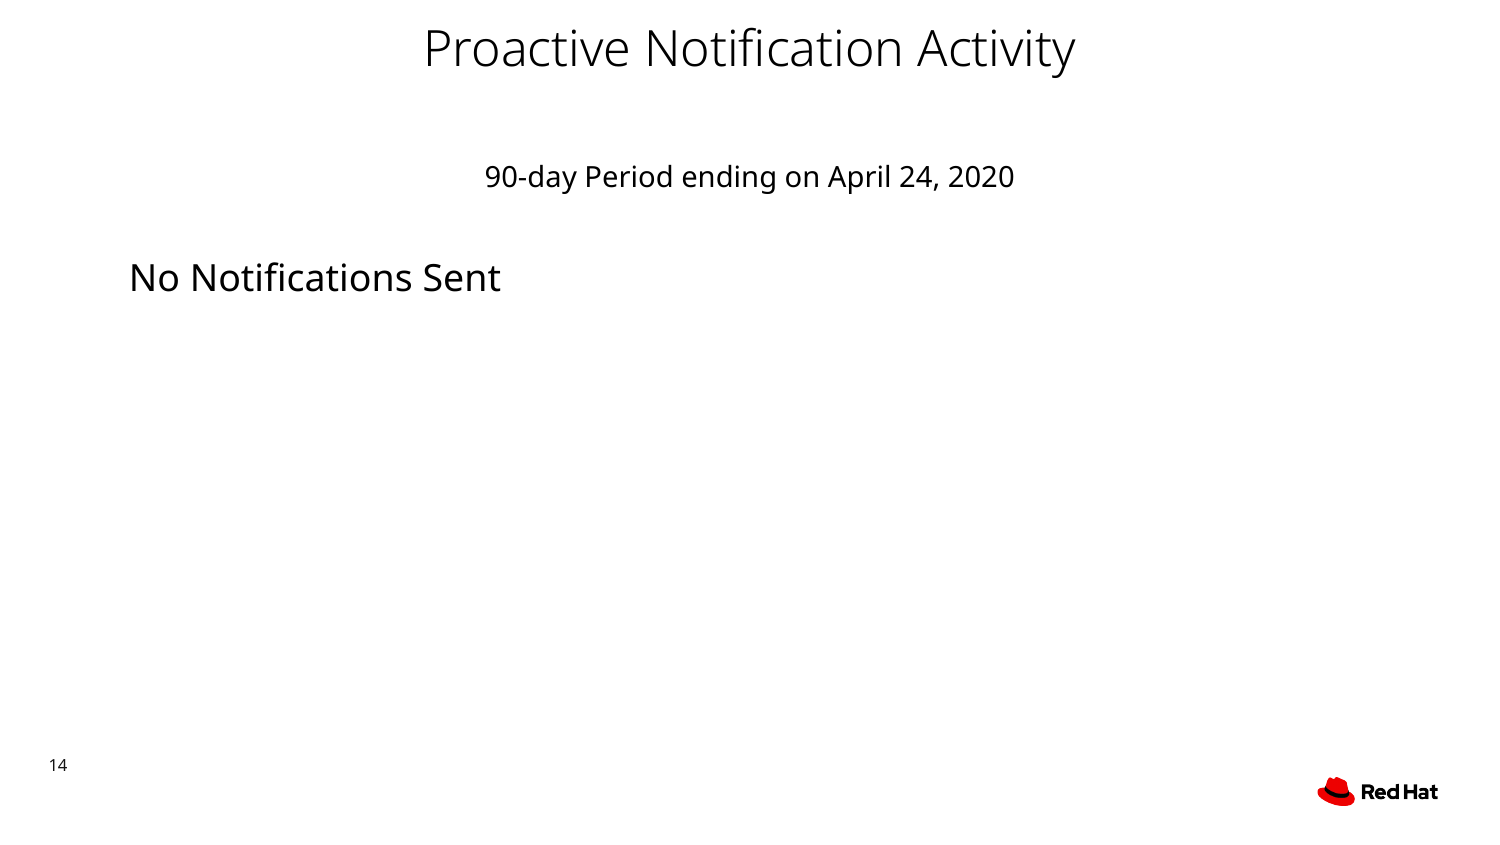

# Proactive Notification Activity
90-day Period ending on April 24, 2020
No Notifications Sent
14